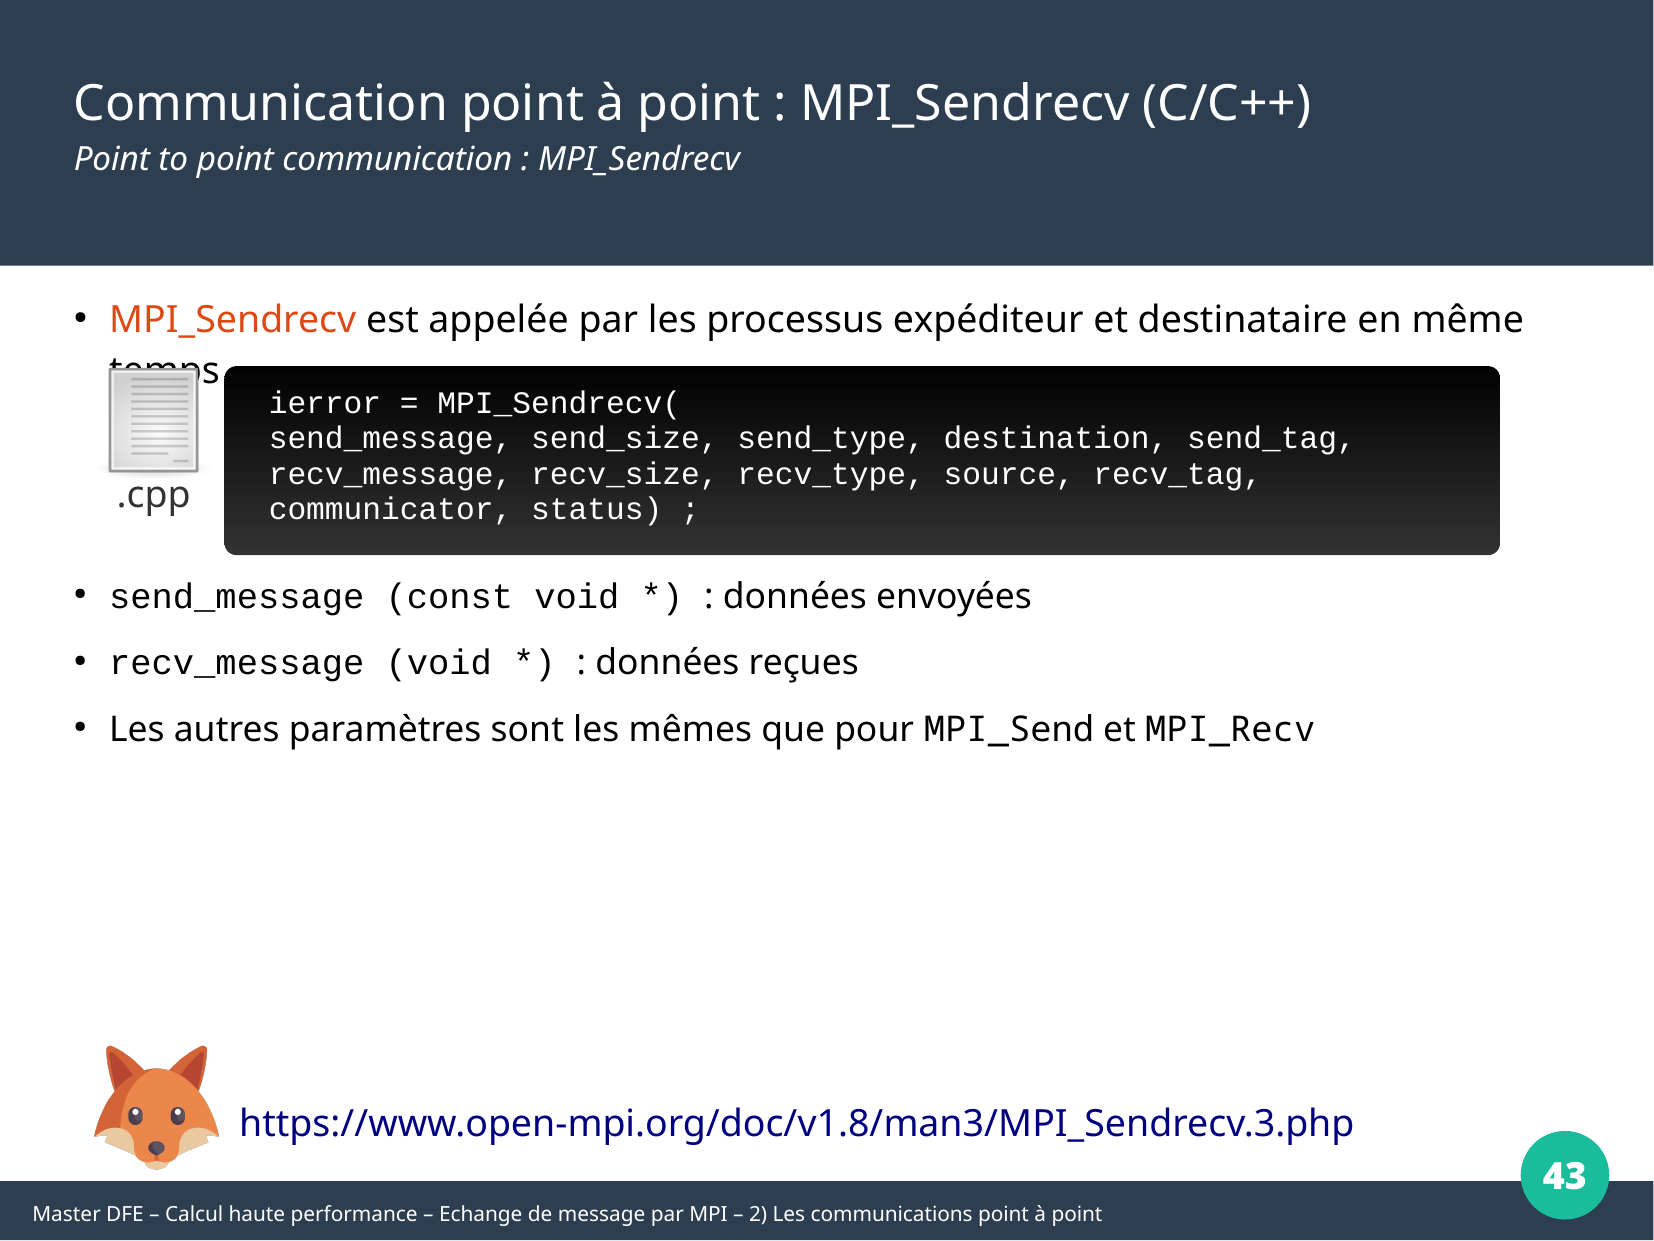

Communication point à point : MPI_Sendrecv (C/C++)
Point to point communication : MPI_Sendrecv
MPI_Sendrecv est appelée par les processus expéditeur et destinataire en même temps
ierror = MPI_Sendrecv(
send_message, send_size, send_type, destination, send_tag, recv_message, recv_size, recv_type, source, recv_tag, communicator, status) ;
.cpp
send_message (const void *) : données envoyées
recv_message (void *) : données reçues
Les autres paramètres sont les mêmes que pour MPI_Send et MPI_Recv
https://www.open-mpi.org/doc/v1.8/man3/MPI_Sendrecv.3.php
43
Master DFE – Calcul haute performance – Echange de message par MPI – 2) Les communications point à point